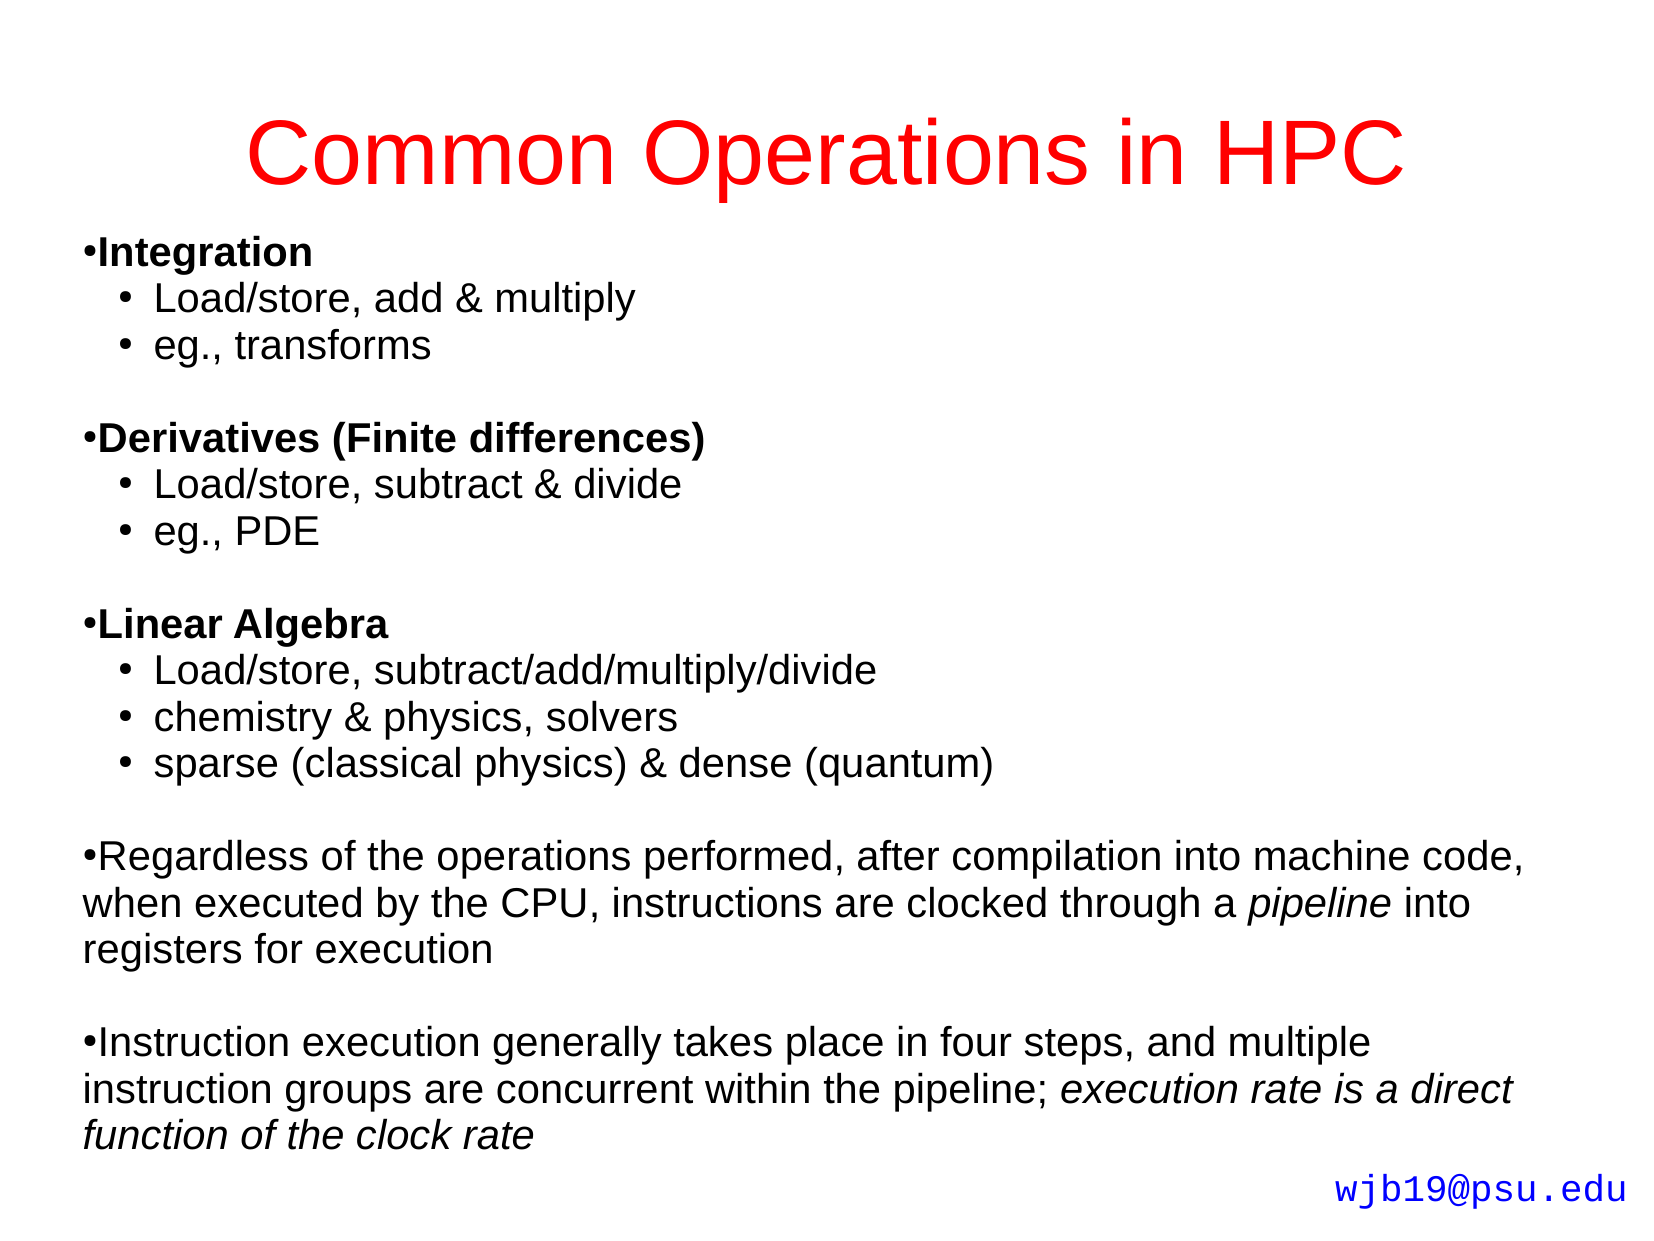

# Common Operations in HPC
Integration
Load/store, add & multiply
eg., transforms
Derivatives (Finite differences)
Load/store, subtract & divide
eg., PDE
Linear Algebra
Load/store, subtract/add/multiply/divide
chemistry & physics, solvers
sparse (classical physics) & dense (quantum)
Regardless of the operations performed, after compilation into machine code, when executed by the CPU, instructions are clocked through a pipeline into registers for execution
Instruction execution generally takes place in four steps, and multiple instruction groups are concurrent within the pipeline; execution rate is a direct function of the clock rate
wjb19@psu.edu